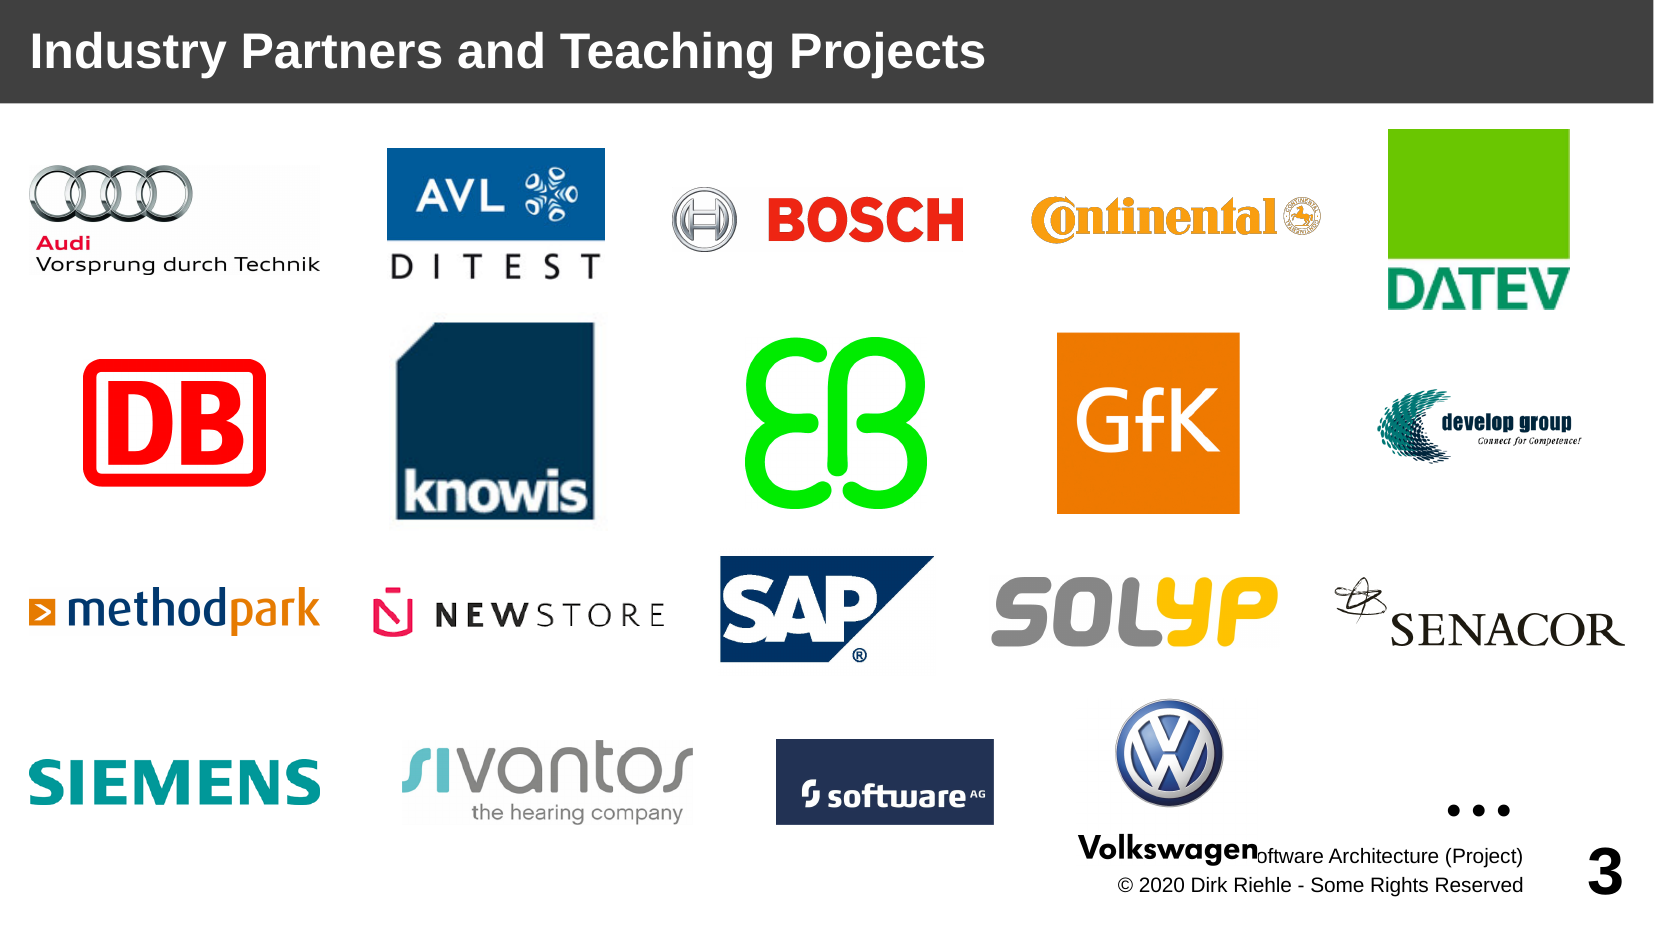

# Industry Partners and Teaching Projects
...
Software Architecture (Project)
3
© 2020 Dirk Riehle - Some Rights Reserved